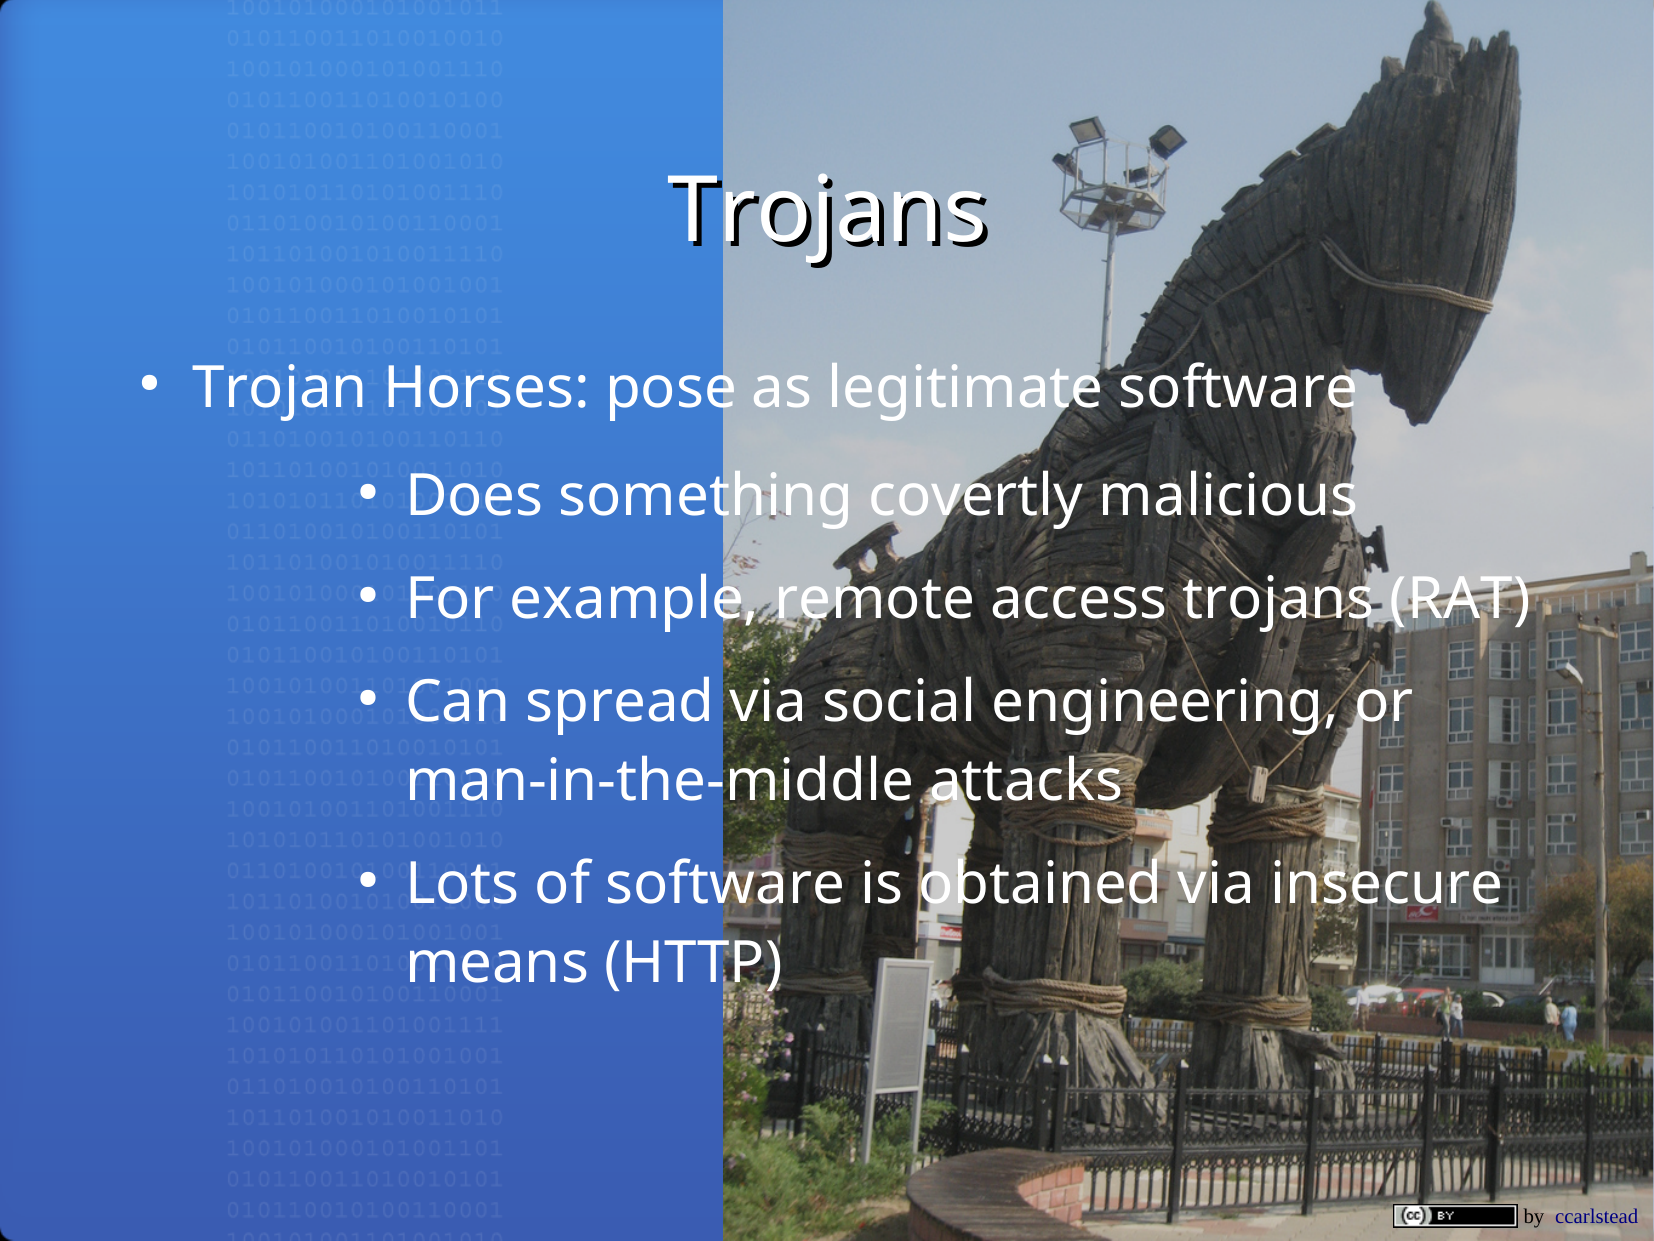

# Trojans
Trojan Horses: pose as legitimate software
Does something covertly malicious
For example, remote access trojans (RAT)
Can spread via social engineering, or man-in-the-middle attacks
Lots of software is obtained via insecure means (HTTP)
by  ccarlstead